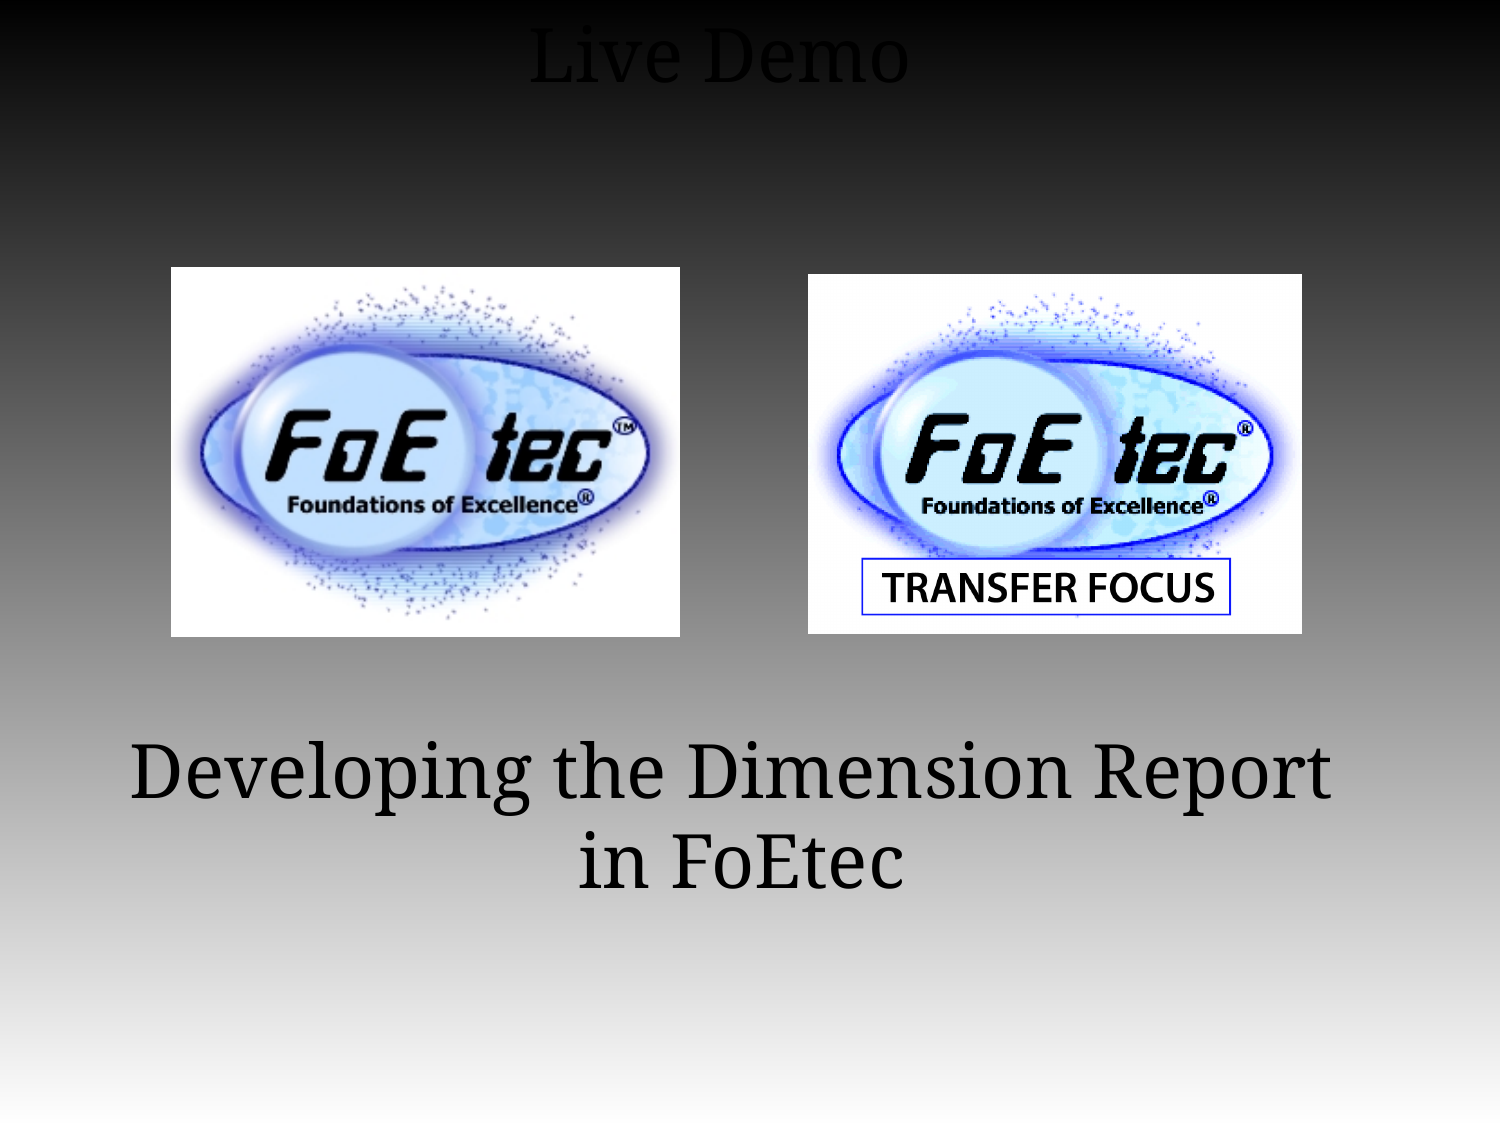

Live Demo
Developing the Dimension Report
 in FoEtec